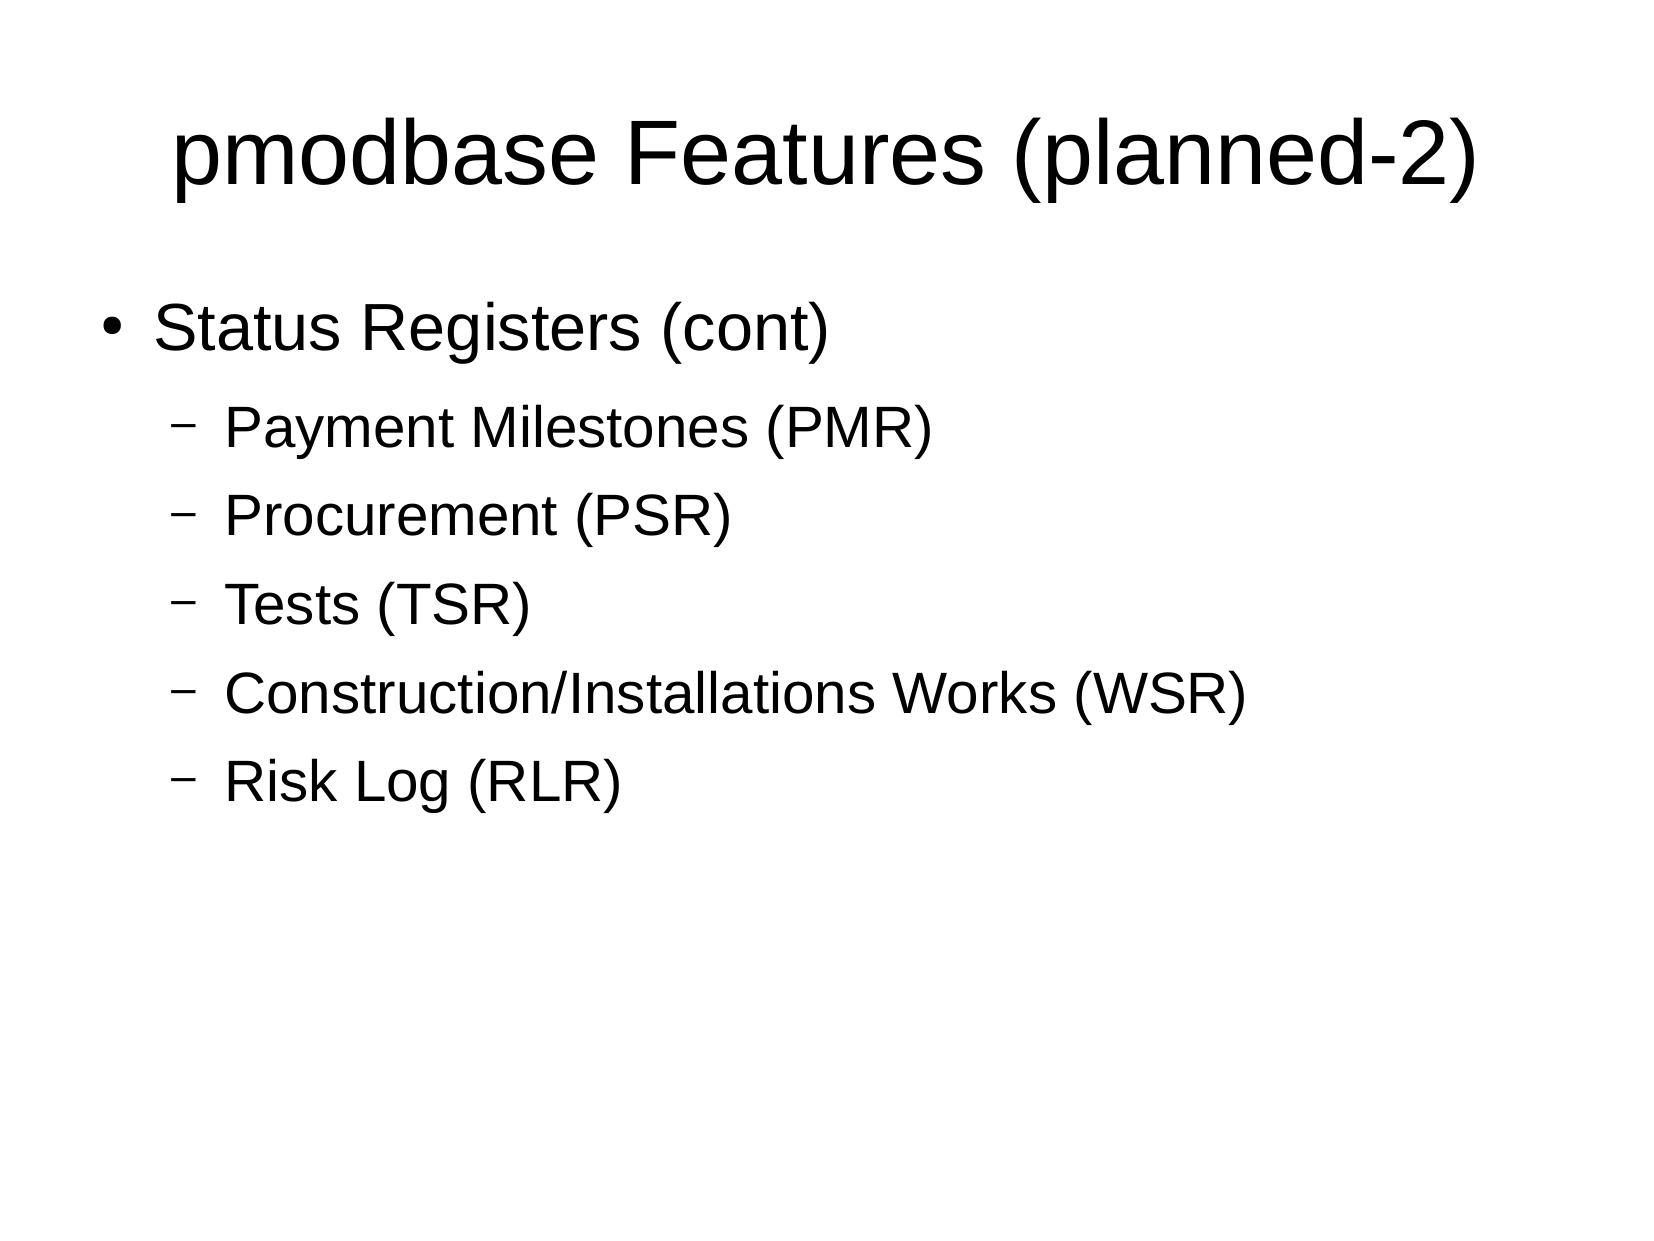

# pmodbase Features (planned-2)
Status Registers (cont)
Payment Milestones (PMR)
Procurement (PSR)
Tests (TSR)
Construction/Installations Works (WSR)
Risk Log (RLR)